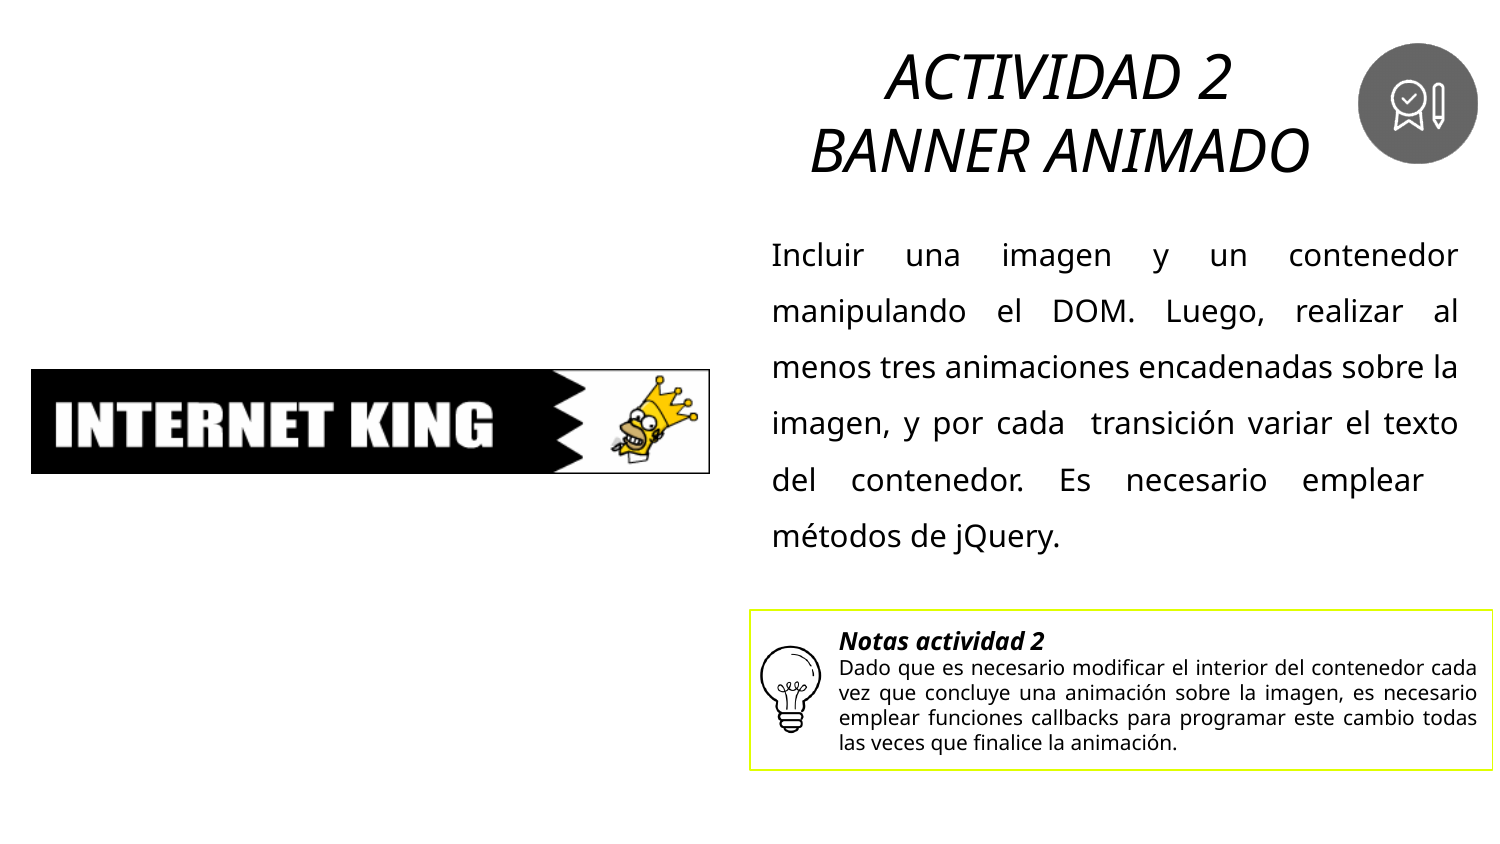

ACTIVIDAD 2
BANNER ANIMADO
Incluir una imagen y un contenedor manipulando el DOM. Luego, realizar al menos tres animaciones encadenadas sobre la imagen, y por cada transición variar el texto del contenedor. Es necesario emplear métodos de jQuery.
Notas actividad 2
Dado que es necesario modificar el interior del contenedor cada vez que concluye una animación sobre la imagen, es necesario emplear funciones callbacks para programar este cambio todas las veces que finalice la animación.